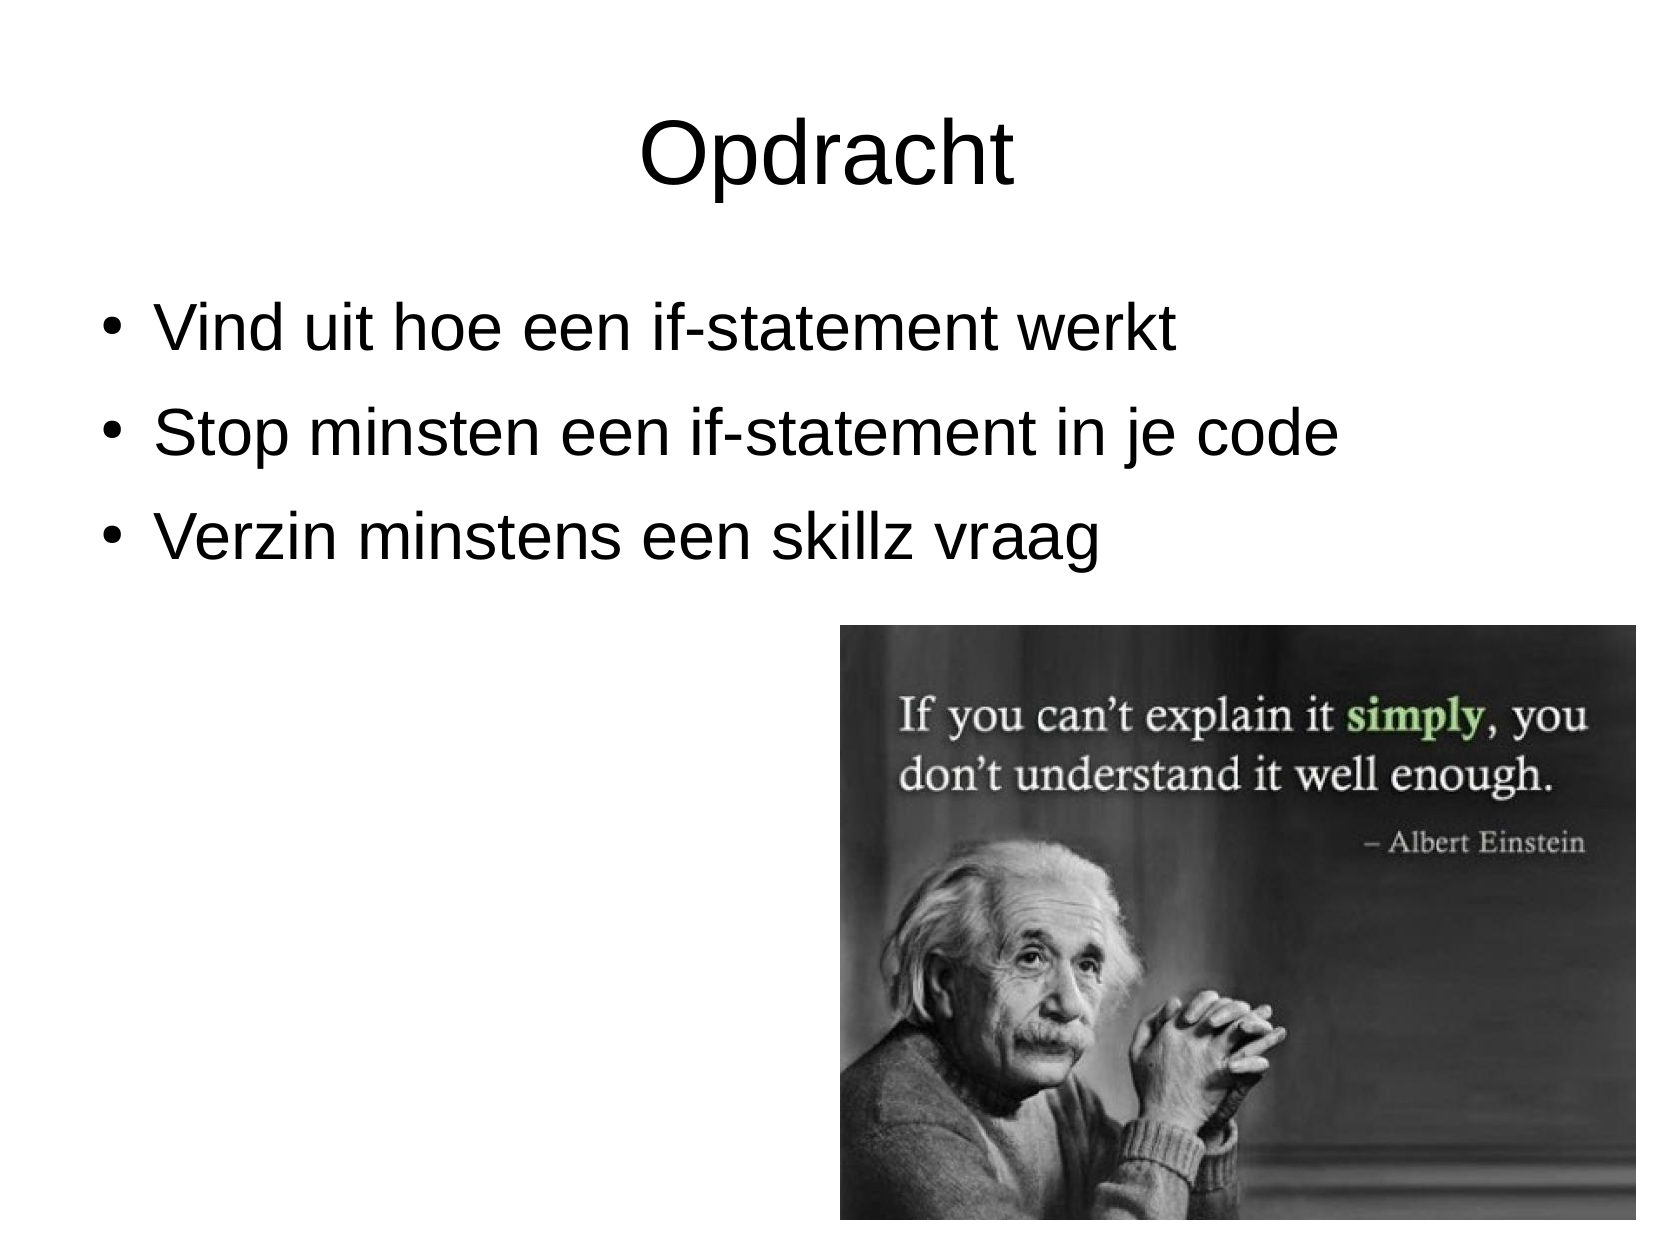

# Opdracht
Vind uit hoe een if-statement werkt
Stop minsten een if-statement in je code
Verzin minstens een skillz vraag